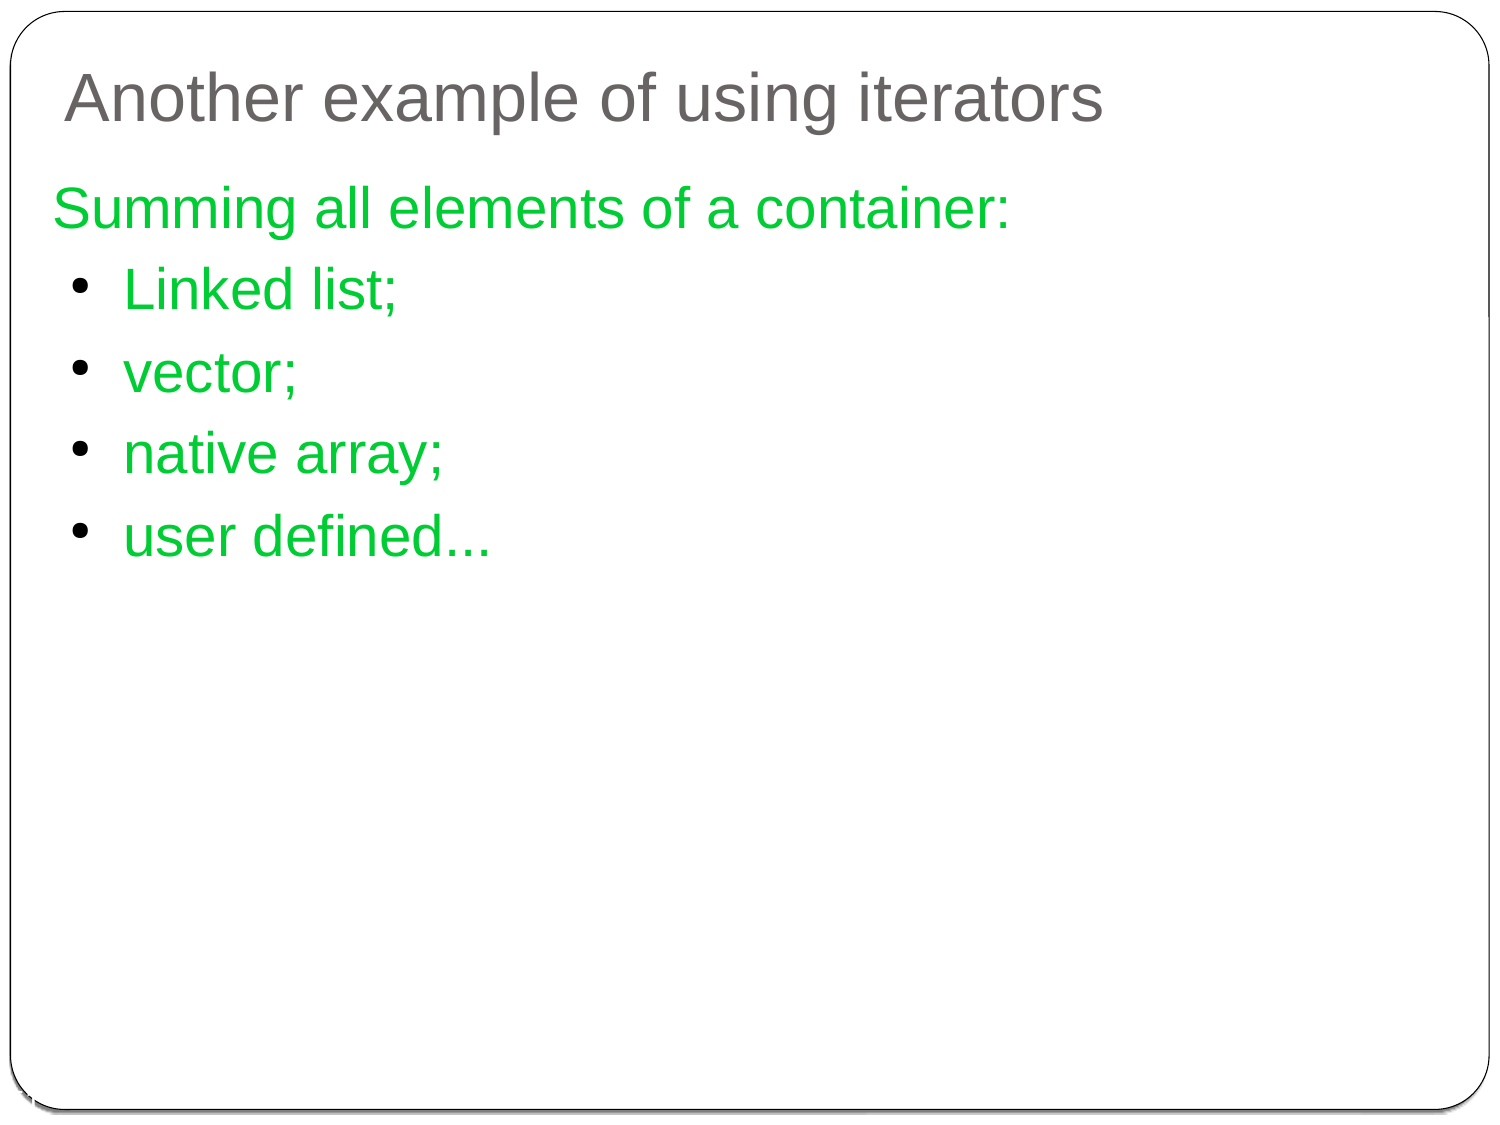

# Another example of using iterators
Summing all elements of a container:
Linked list;
vector;
native array;
user defined...